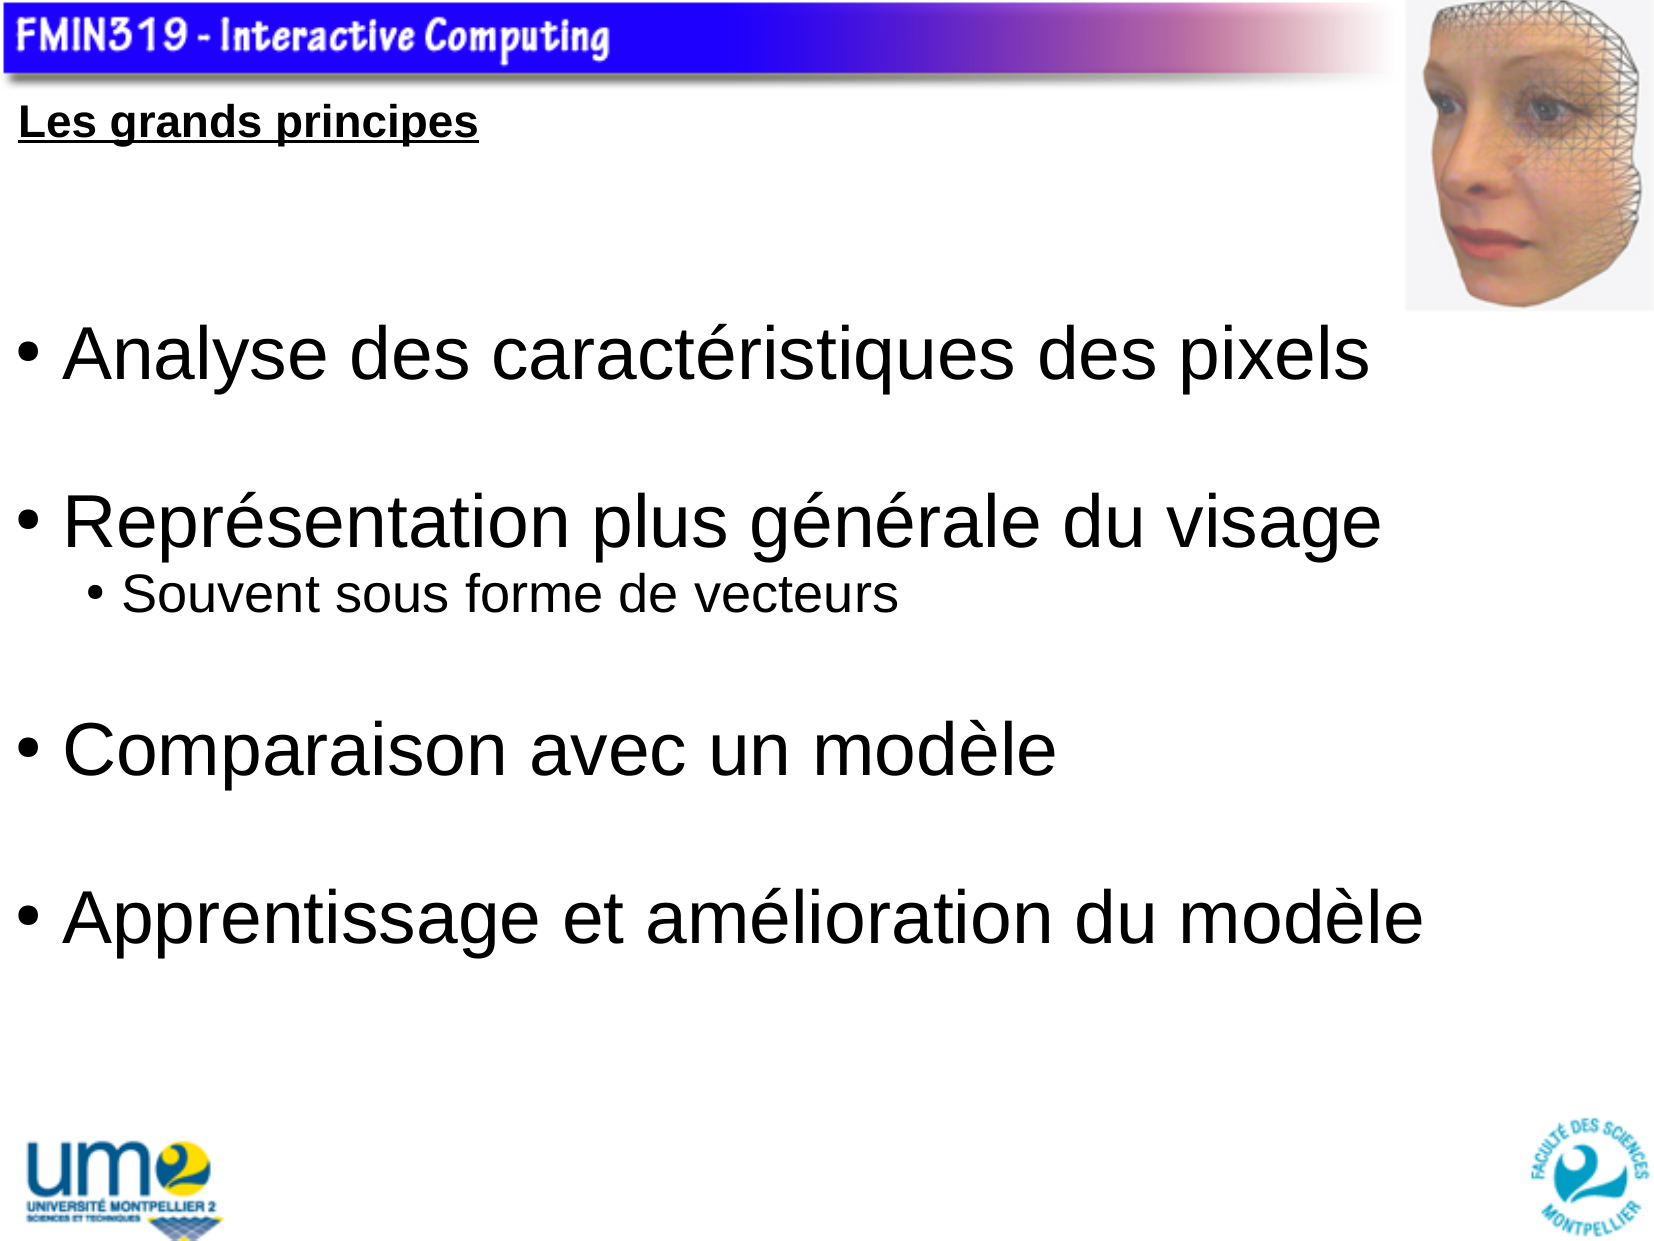

Les grands principes
 Analyse des caractéristiques des pixels
 Représentation plus générale du visage
Souvent sous forme de vecteurs
 Comparaison avec un modèle
 Apprentissage et amélioration du modèle